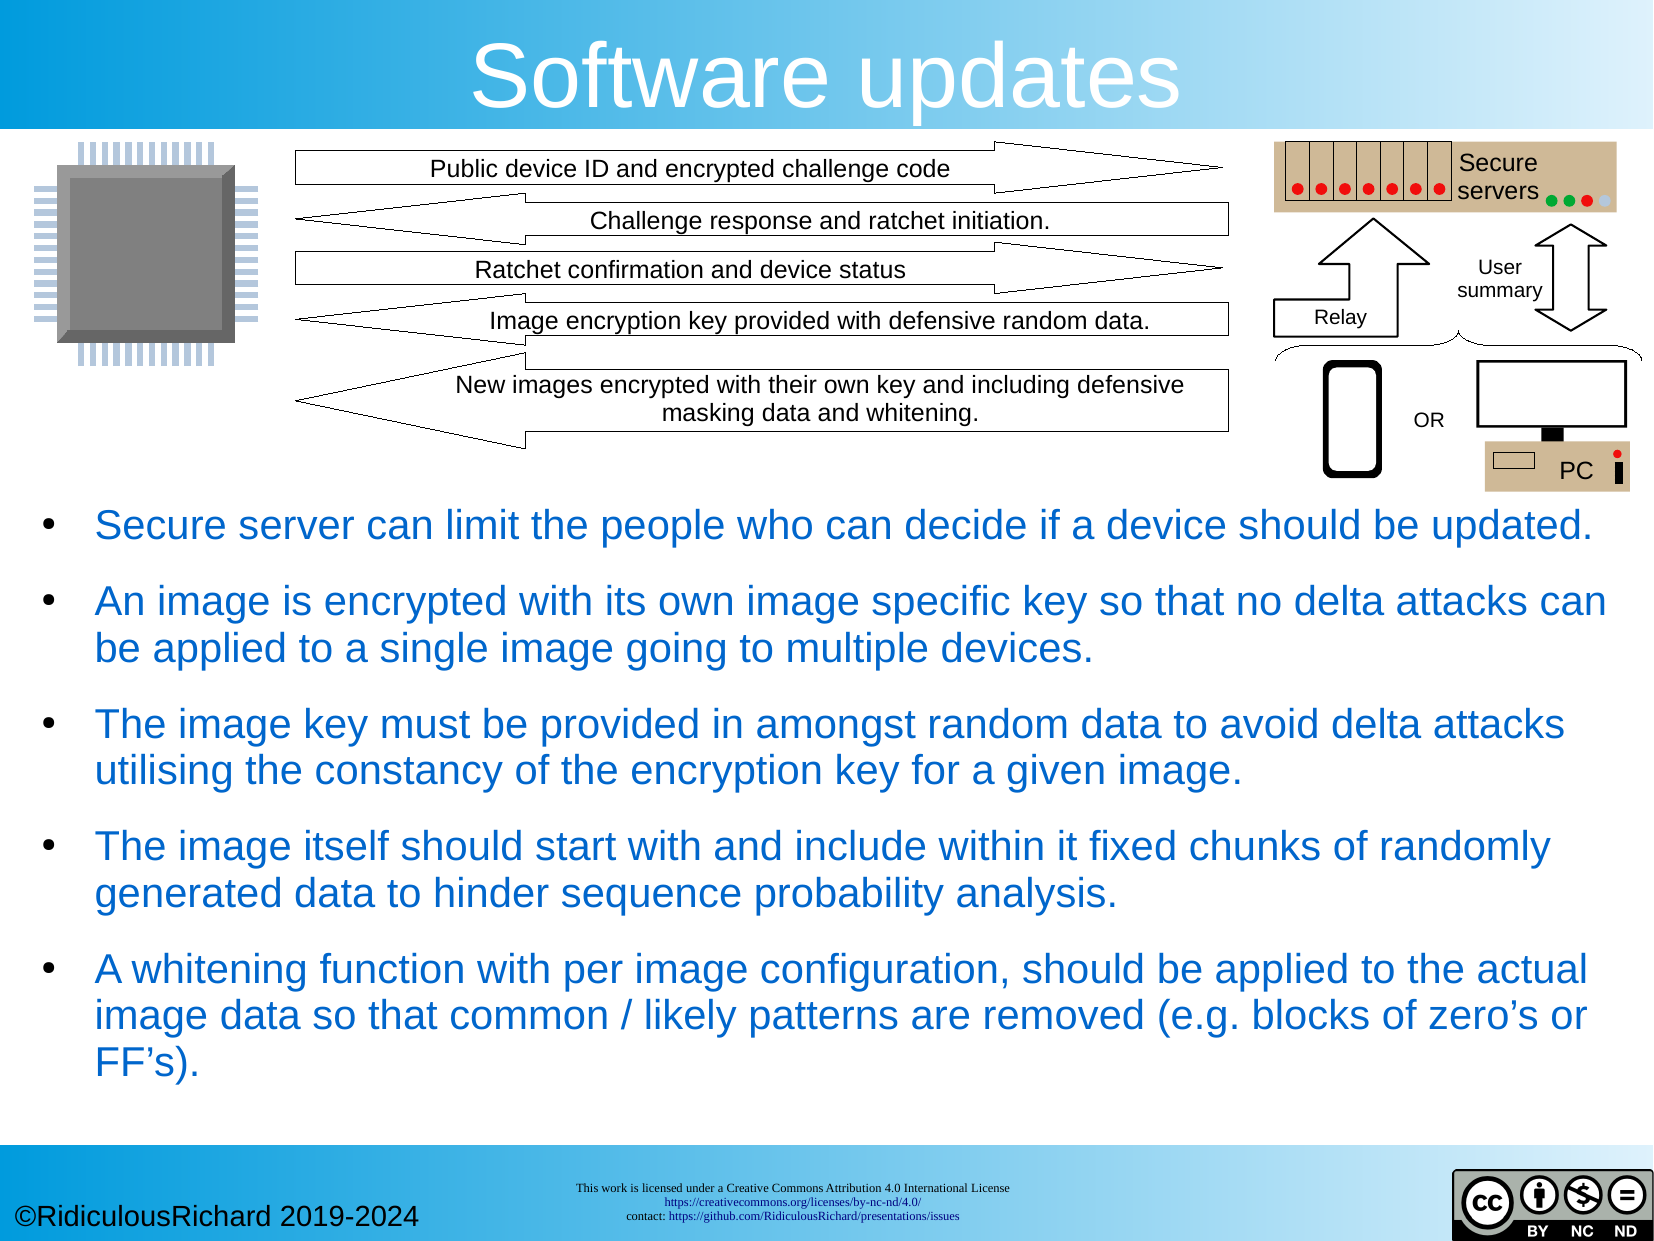

# Software updates
Public device ID and encrypted challenge code
Secure servers
Challenge response and ratchet initiation.
User summary
Relay
Ratchet confirmation and device status
Image encryption key provided with defensive random data.
New images encrypted with their own key and including defensive masking data and whitening.
PC
OR
Secure server can limit the people who can decide if a device should be updated.
An image is encrypted with its own image specific key so that no delta attacks can be applied to a single image going to multiple devices.
The image key must be provided in amongst random data to avoid delta attacks utilising the constancy of the encryption key for a given image.
The image itself should start with and include within it fixed chunks of randomly generated data to hinder sequence probability analysis.
A whitening function with per image configuration, should be applied to the actual image data so that common / likely patterns are removed (e.g. blocks of zero’s or FF’s).